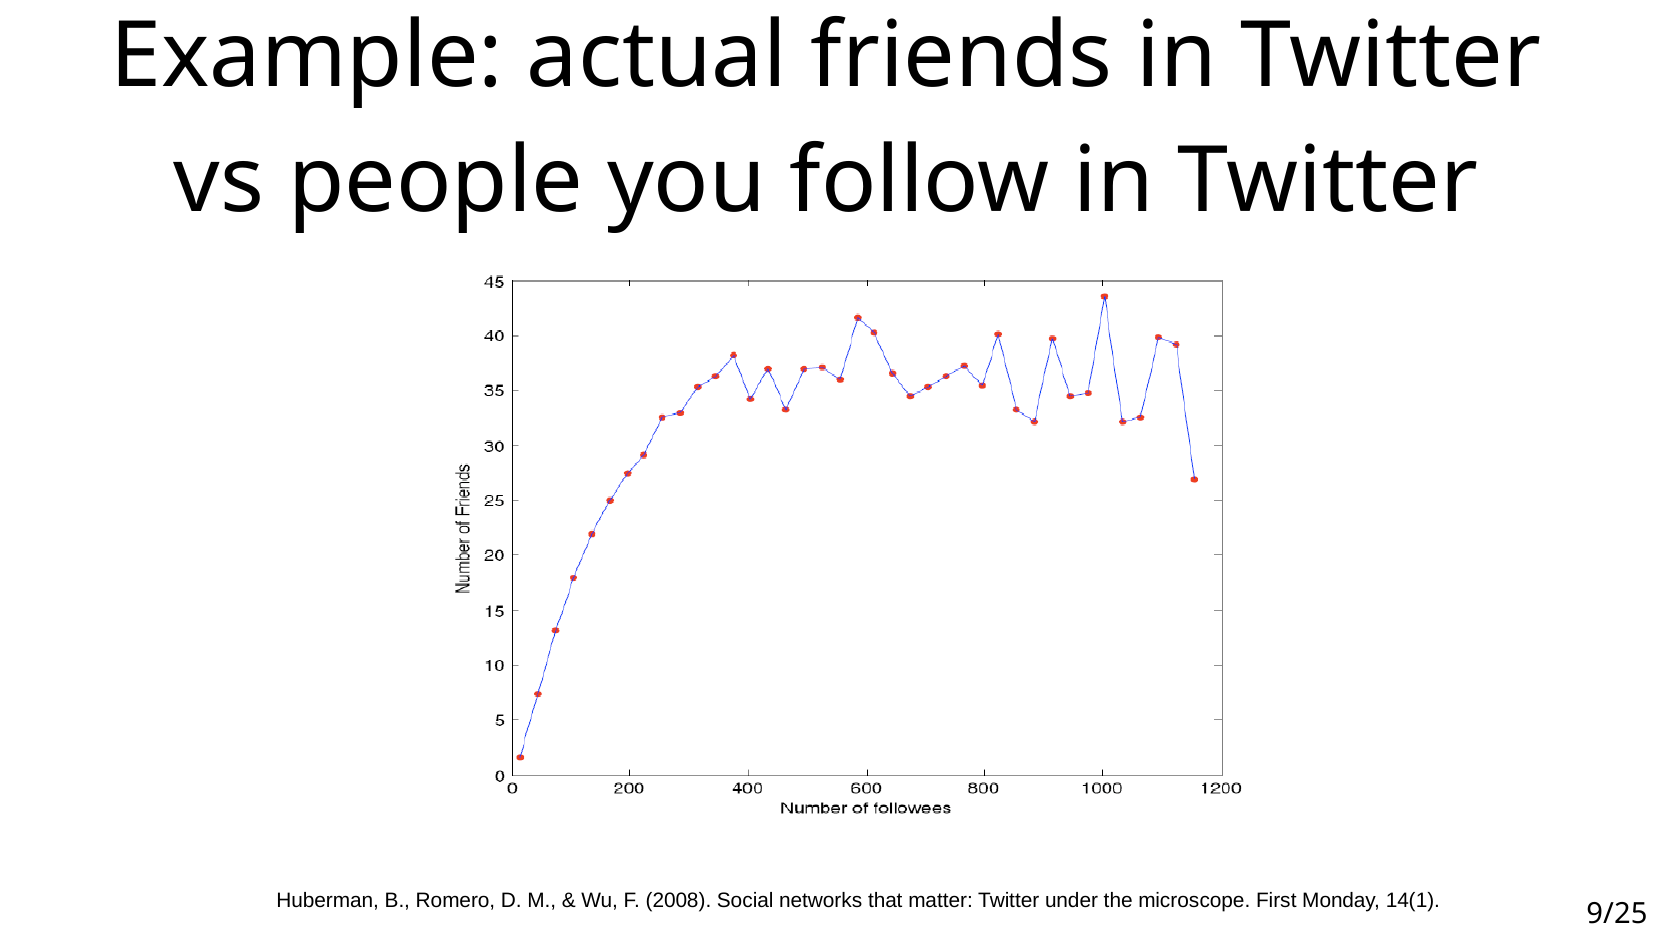

# Example: actual friends in Twitter vs people you follow in Twitter
Huberman, B., Romero, D. M., & Wu, F. (2008). Social networks that matter: Twitter under the microscope. First Monday, 14(1).
9